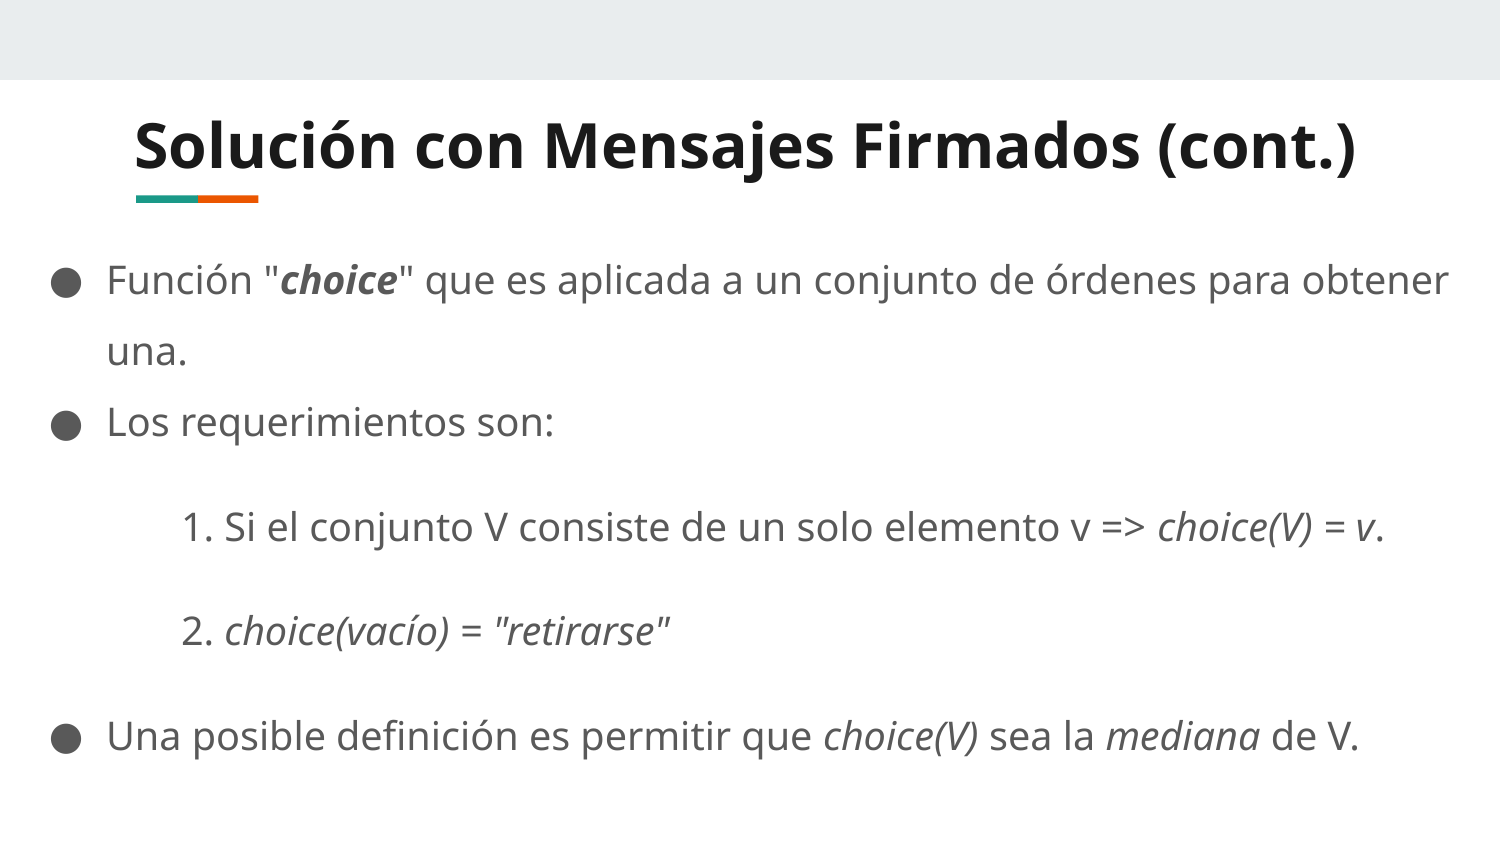

# Solución con Mensajes Firmados (cont.)
Función "choice" que es aplicada a un conjunto de órdenes para obtener una.
Los requerimientos son:
1. Si el conjunto V consiste de un solo elemento v => choice(V) = v.
2. choice(vacío) = "retirarse"
Una posible definición es permitir que choice(V) sea la mediana de V.